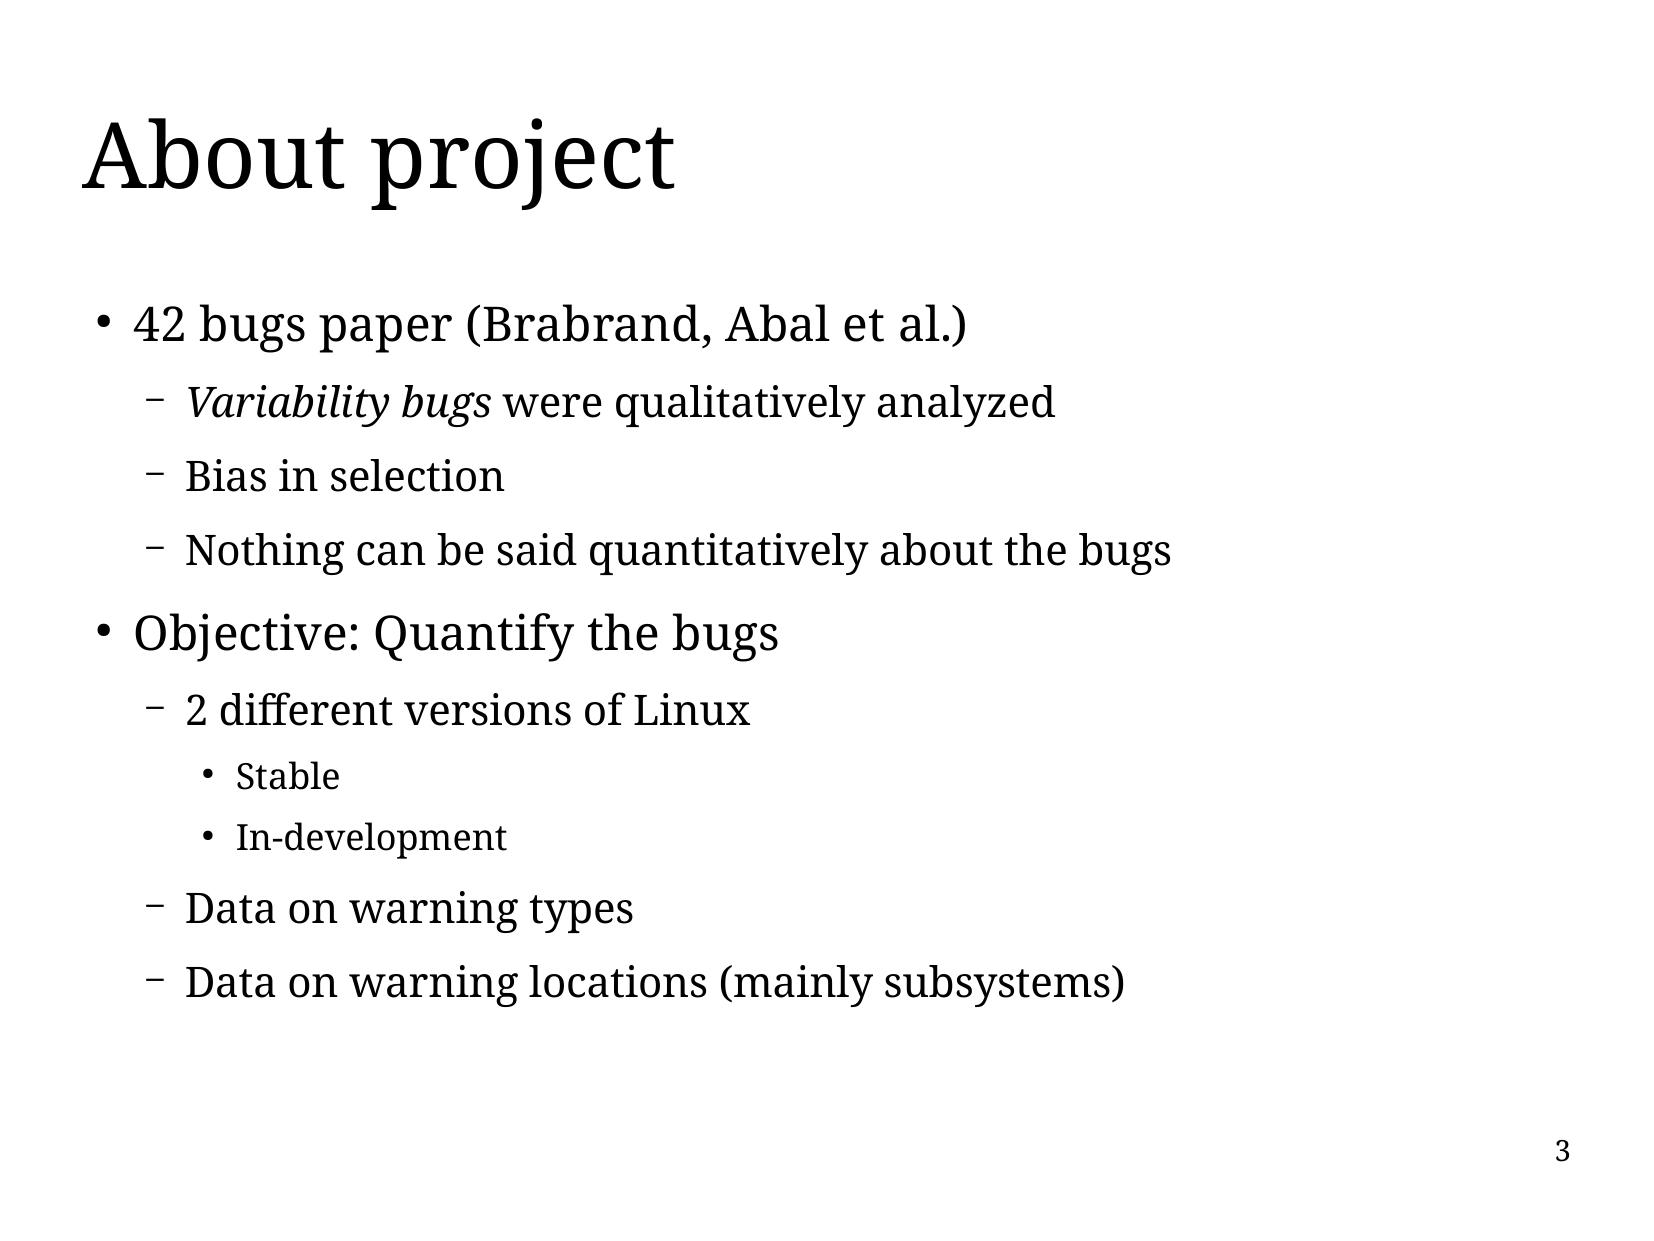

# About project
42 bugs paper (Brabrand, Abal et al.)
Variability bugs were qualitatively analyzed
Bias in selection
Nothing can be said quantitatively about the bugs
Objective: Quantify the bugs
2 different versions of Linux
Stable
In-development
Data on warning types
Data on warning locations (mainly subsystems)
3